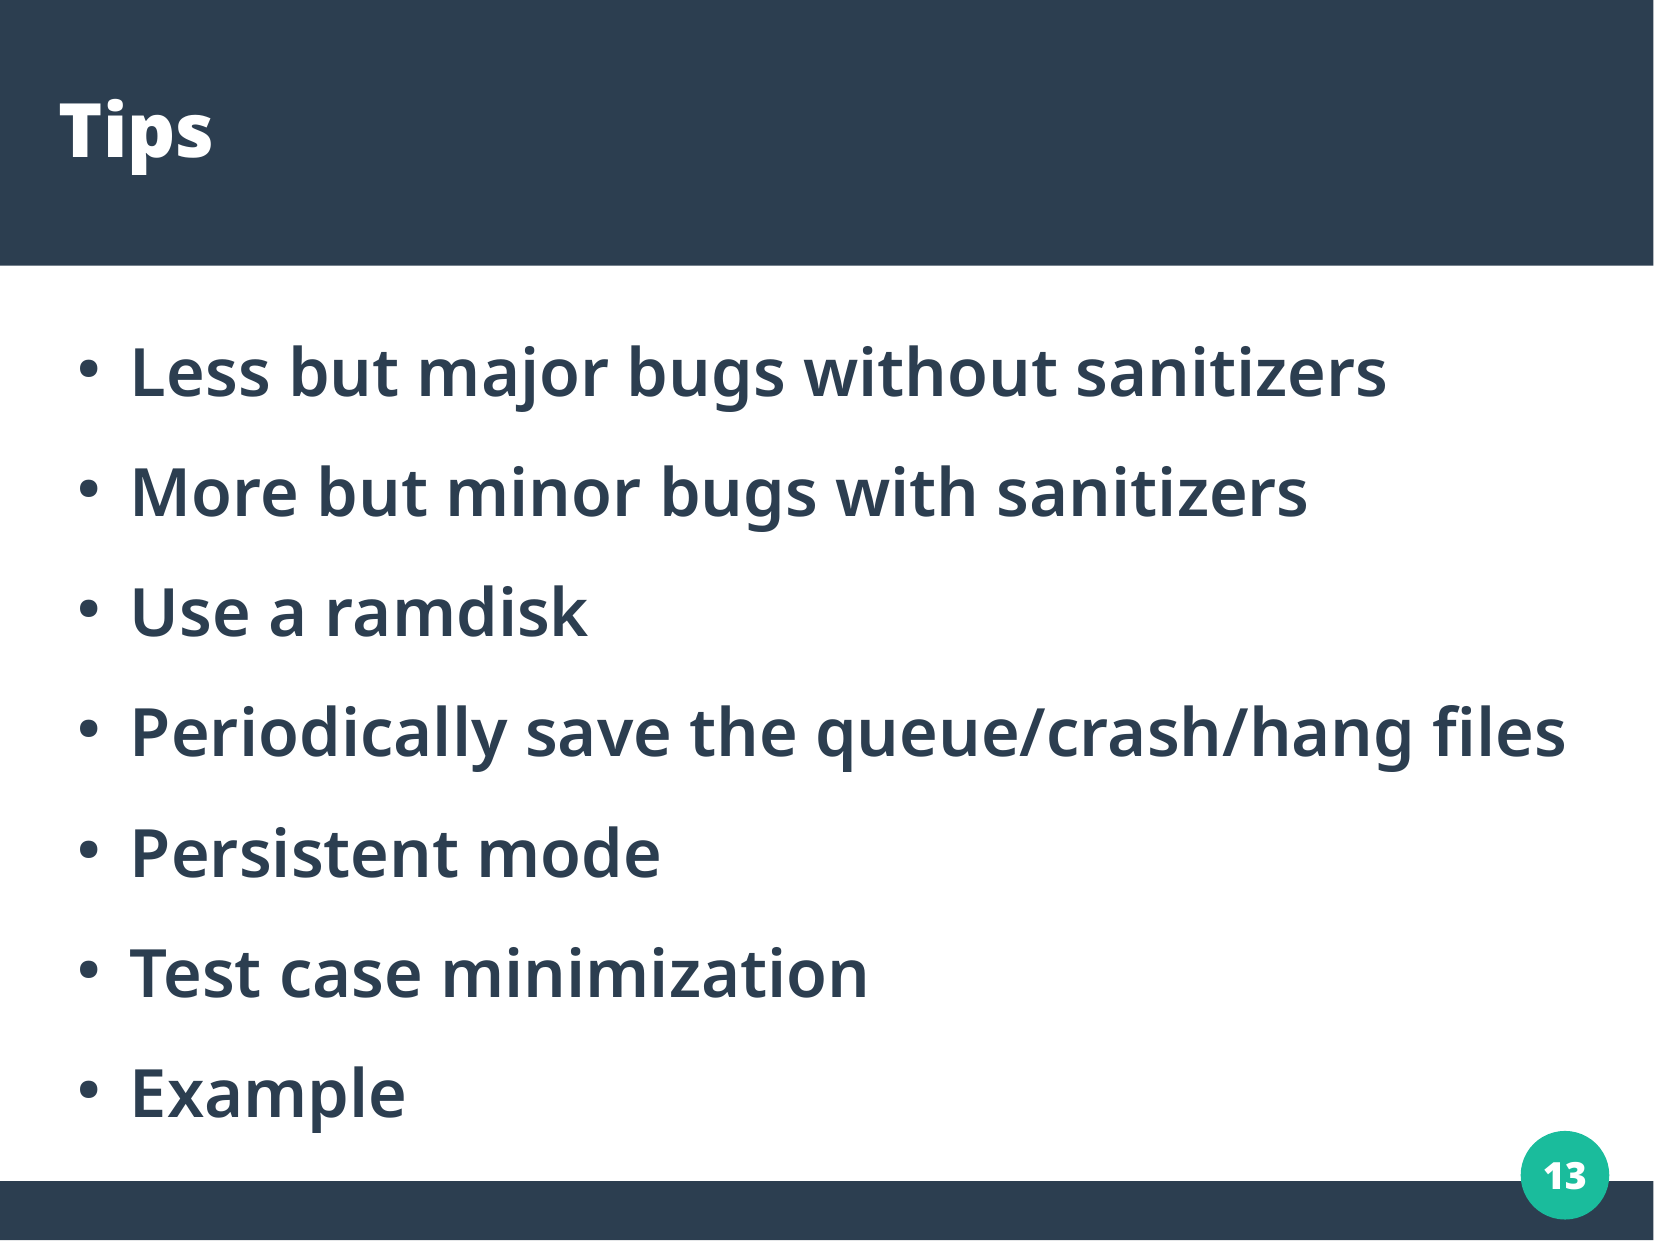

# Tips
Less but major bugs without sanitizers
More but minor bugs with sanitizers
Use a ramdisk
Periodically save the queue/crash/hang files
Persistent mode
Test case minimization
Example
13